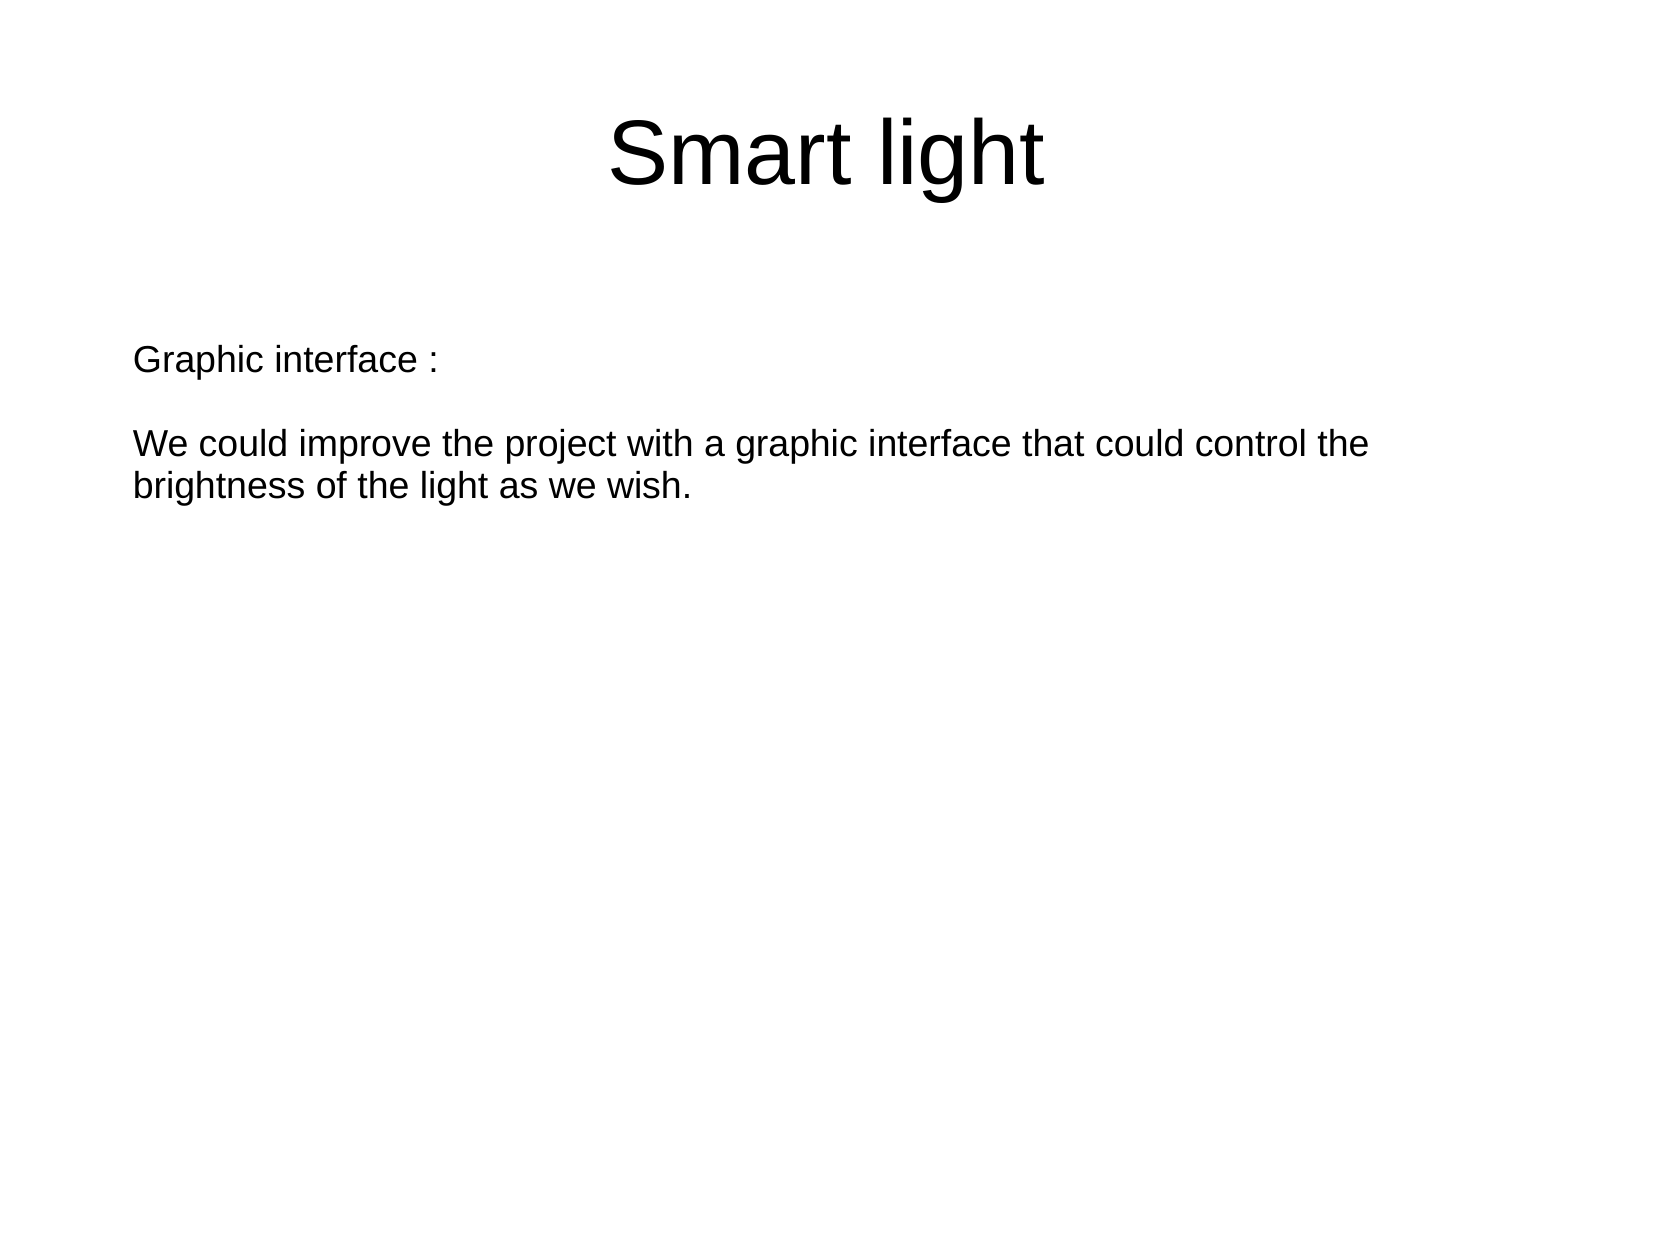

# Smart light
Graphic interface :
We could improve the project with a graphic interface that could control the brightness of the light as we wish.